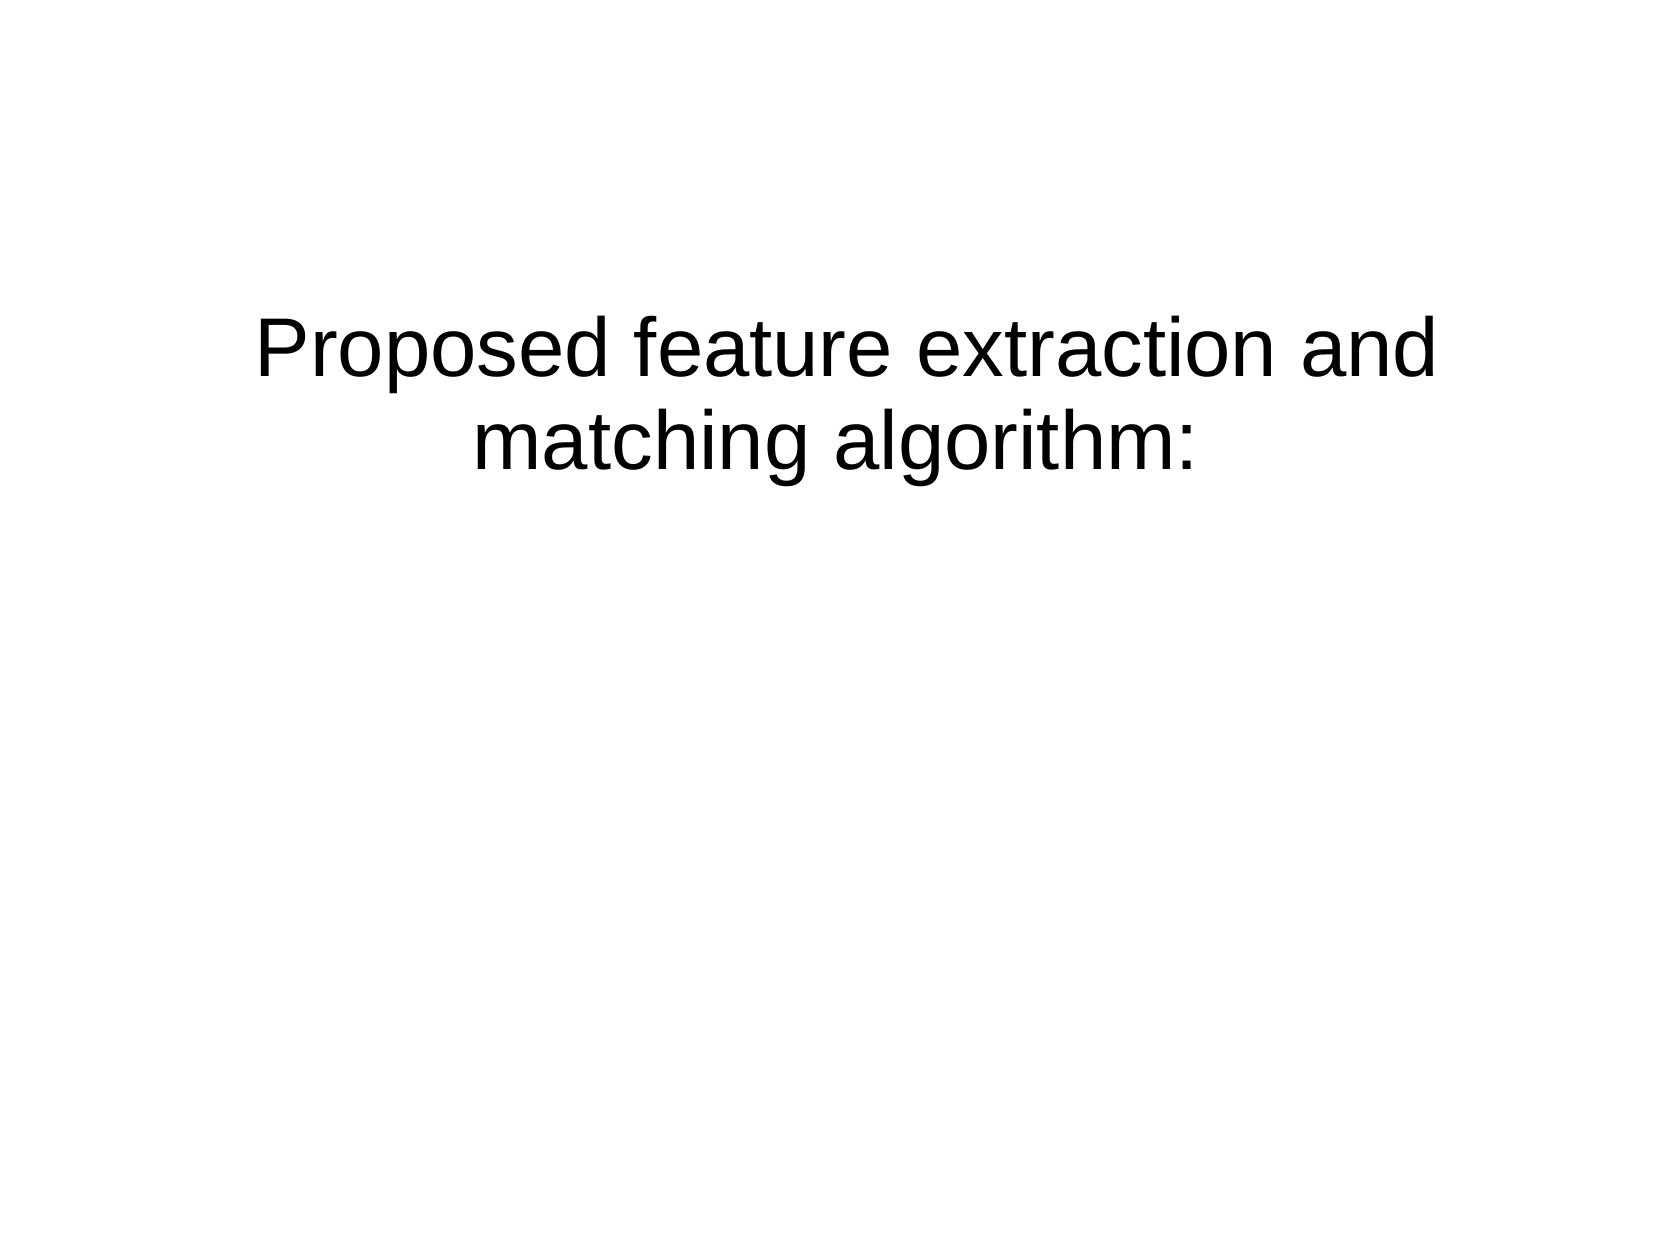

#
Proposed feature extraction and matching algorithm: